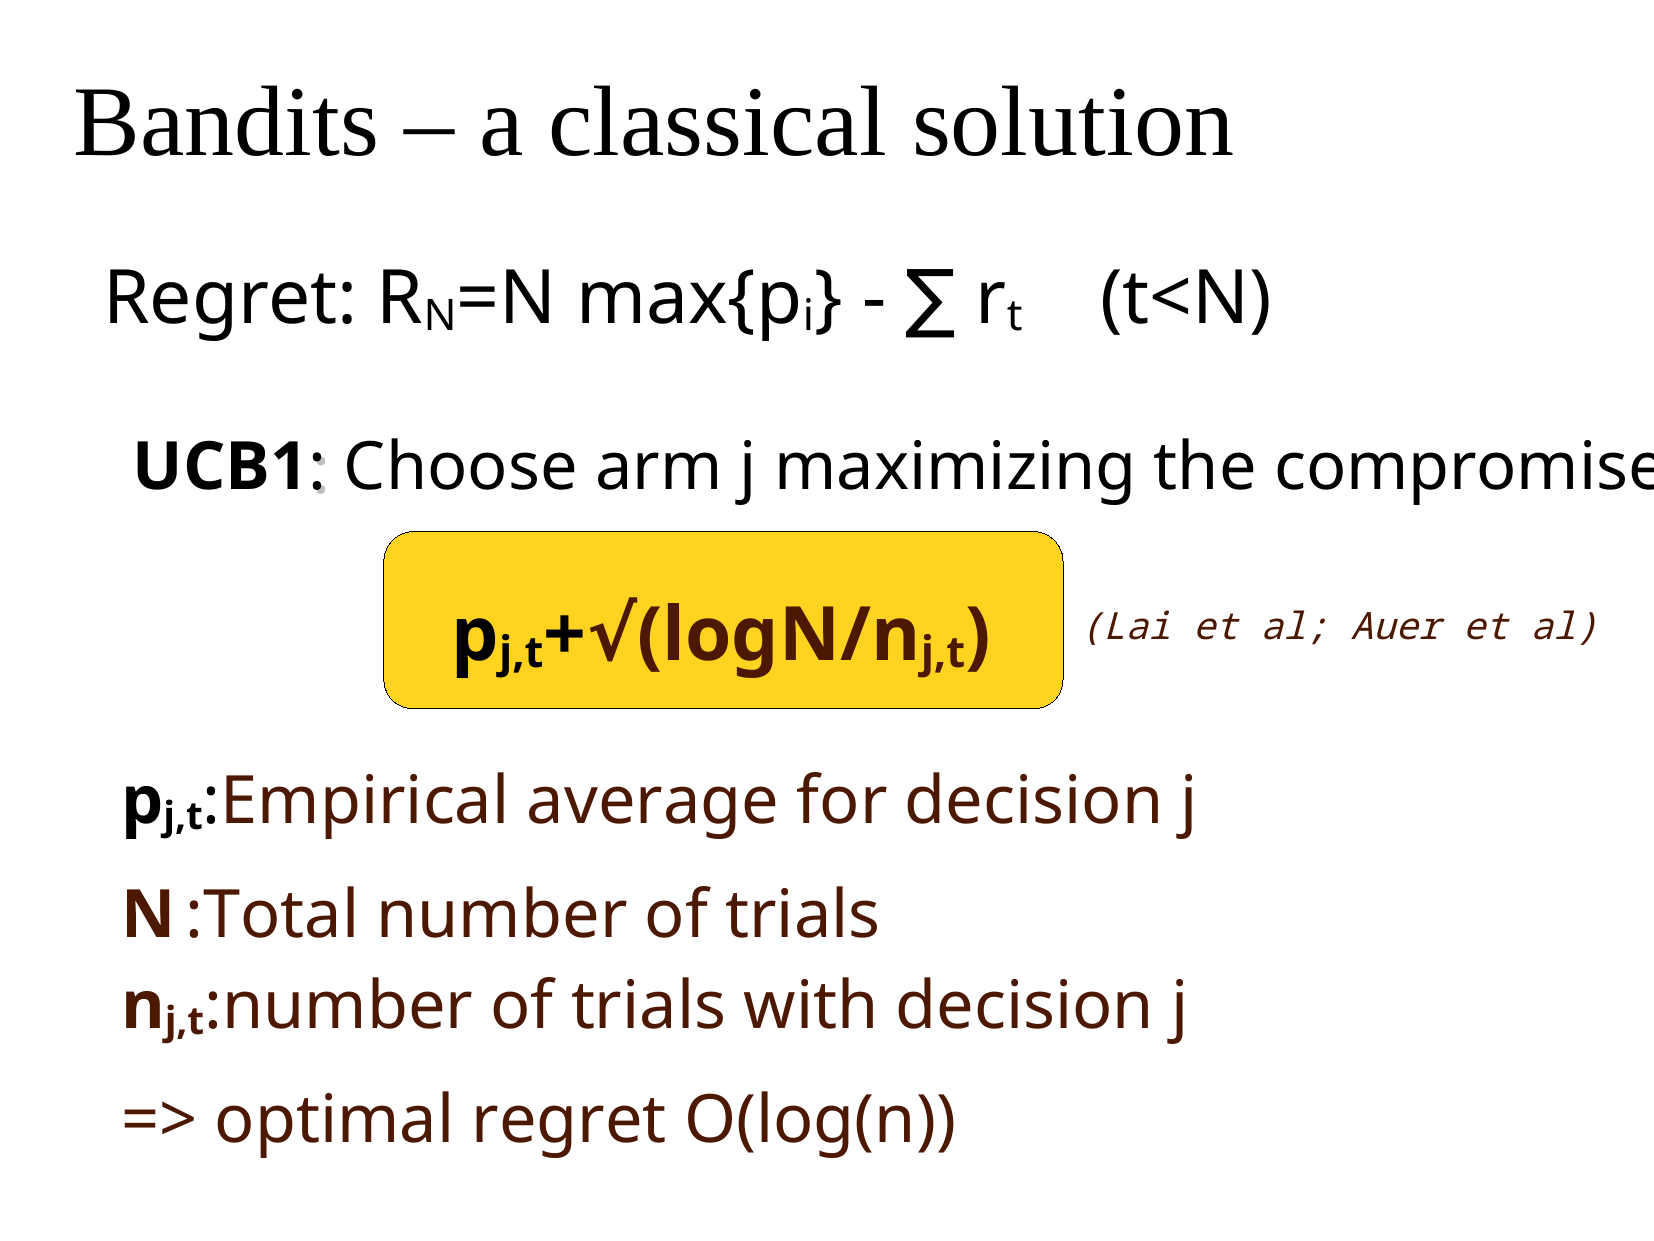

Bandits – a classical solution
Regret: RN=N max{pi} - ∑ rt (t<N)
UCB1: Choose arm j maximizing the compromise:
pj,t+√(logN/nj,t)
(Lai et al; Auer et al)
pj,t:Empirical average for decision j
N :Total number of trials
nj,t:number of trials with decision j
=> optimal regret O(log(n))